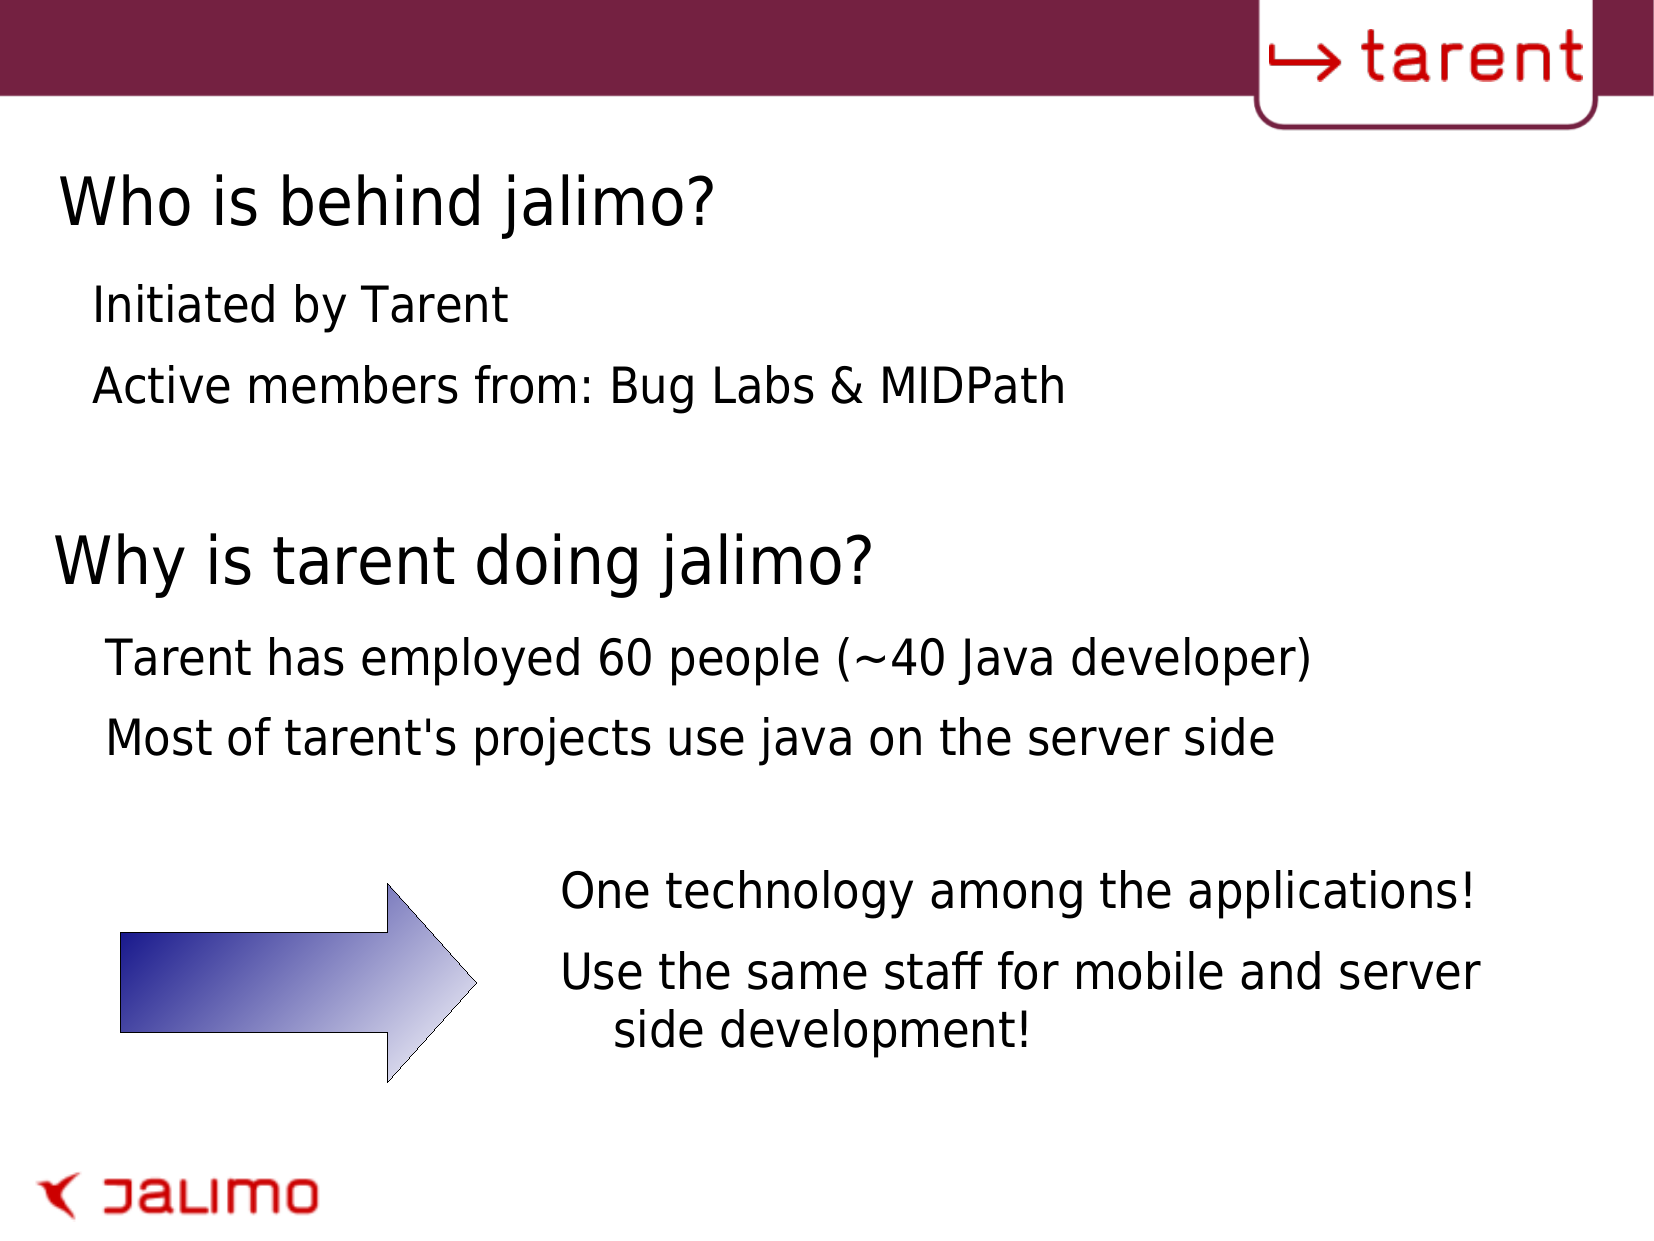

Who is behind jalimo?
# Initiated by Tarent
Active members from: Bug Labs & MIDPath
Why is tarent doing jalimo?
Tarent has employed 60 people (~40 Java developer)
Most of tarent's projects use java on the server side
One technology among the applications!
Use the same staff for mobile and server side development!